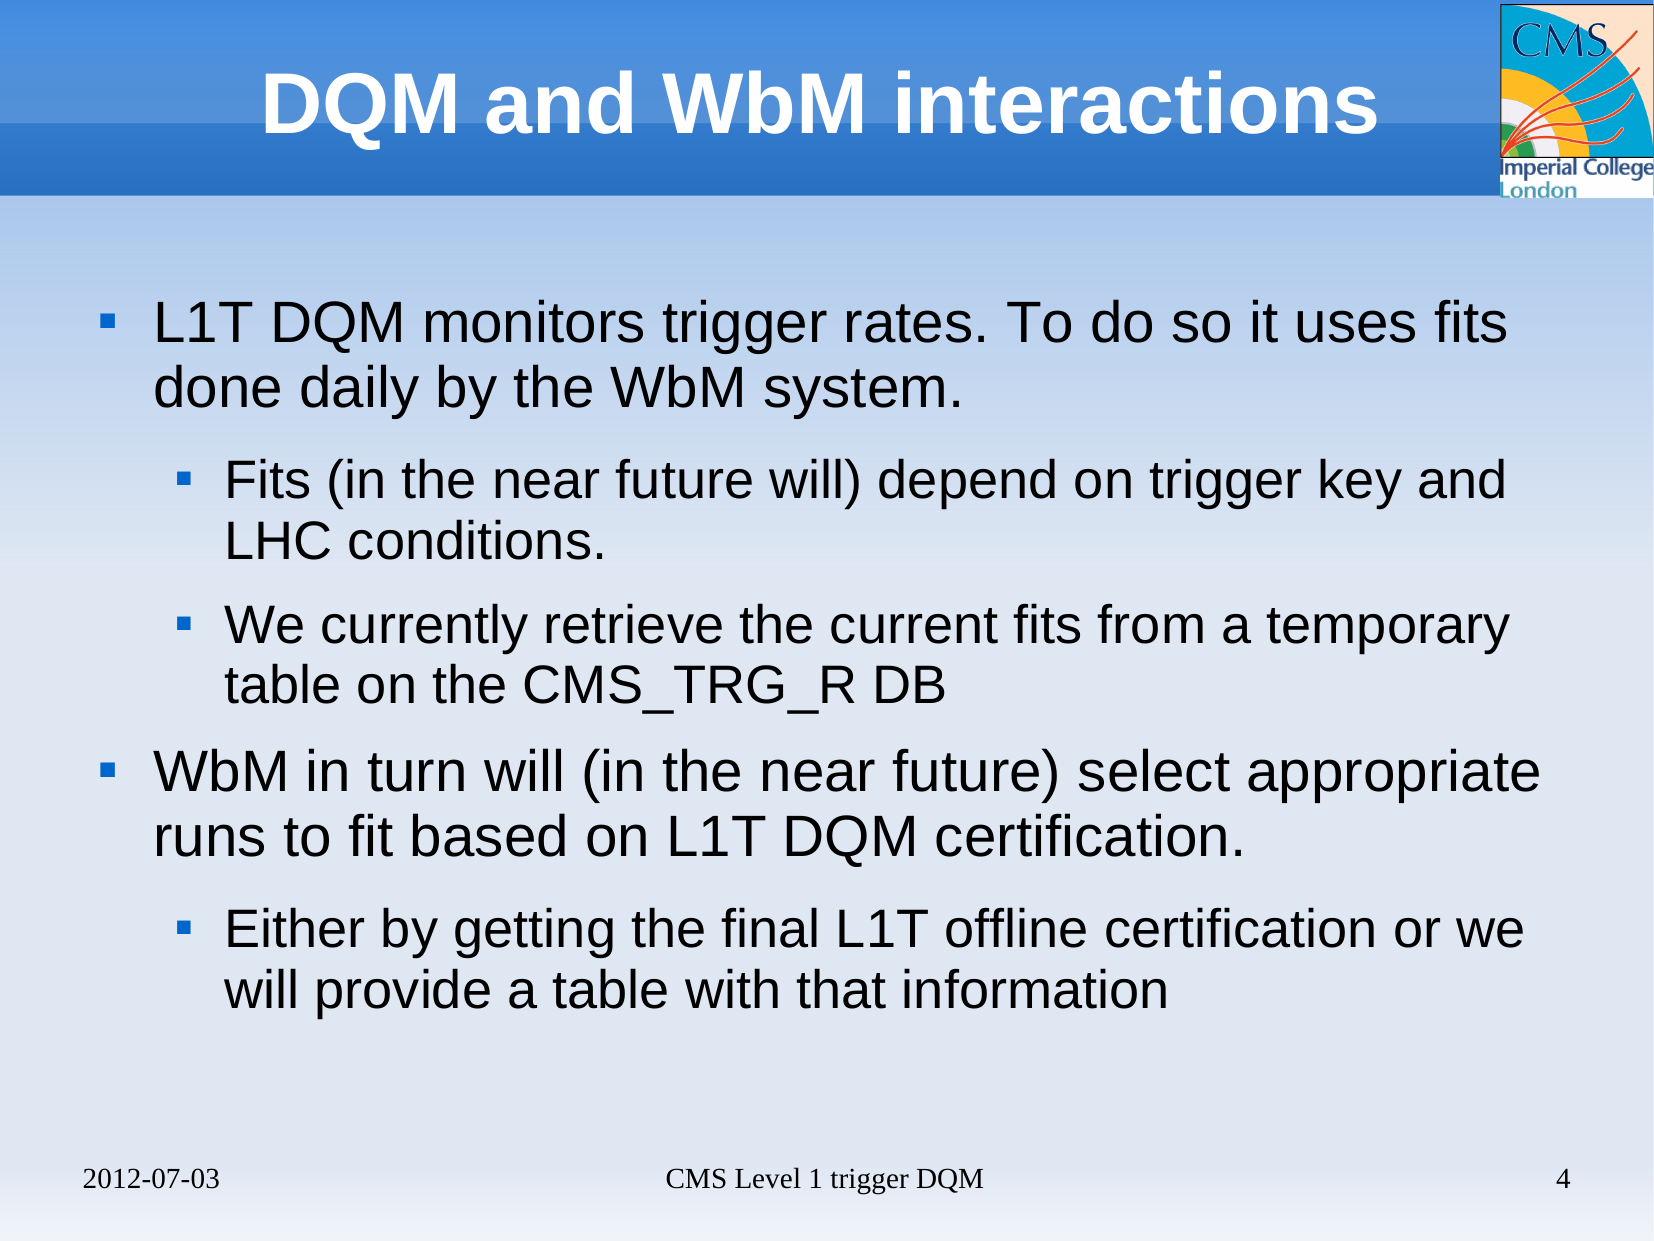

# DQM and WbM interactions
L1T DQM monitors trigger rates. To do so it uses fits done daily by the WbM system.
Fits (in the near future will) depend on trigger key and LHC conditions.
We currently retrieve the current fits from a temporary table on the CMS_TRG_R DB
WbM in turn will (in the near future) select appropriate runs to fit based on L1T DQM certification.
Either by getting the final L1T offline certification or we will provide a table with that information
2012-07-03
CMS Level 1 trigger DQM
4